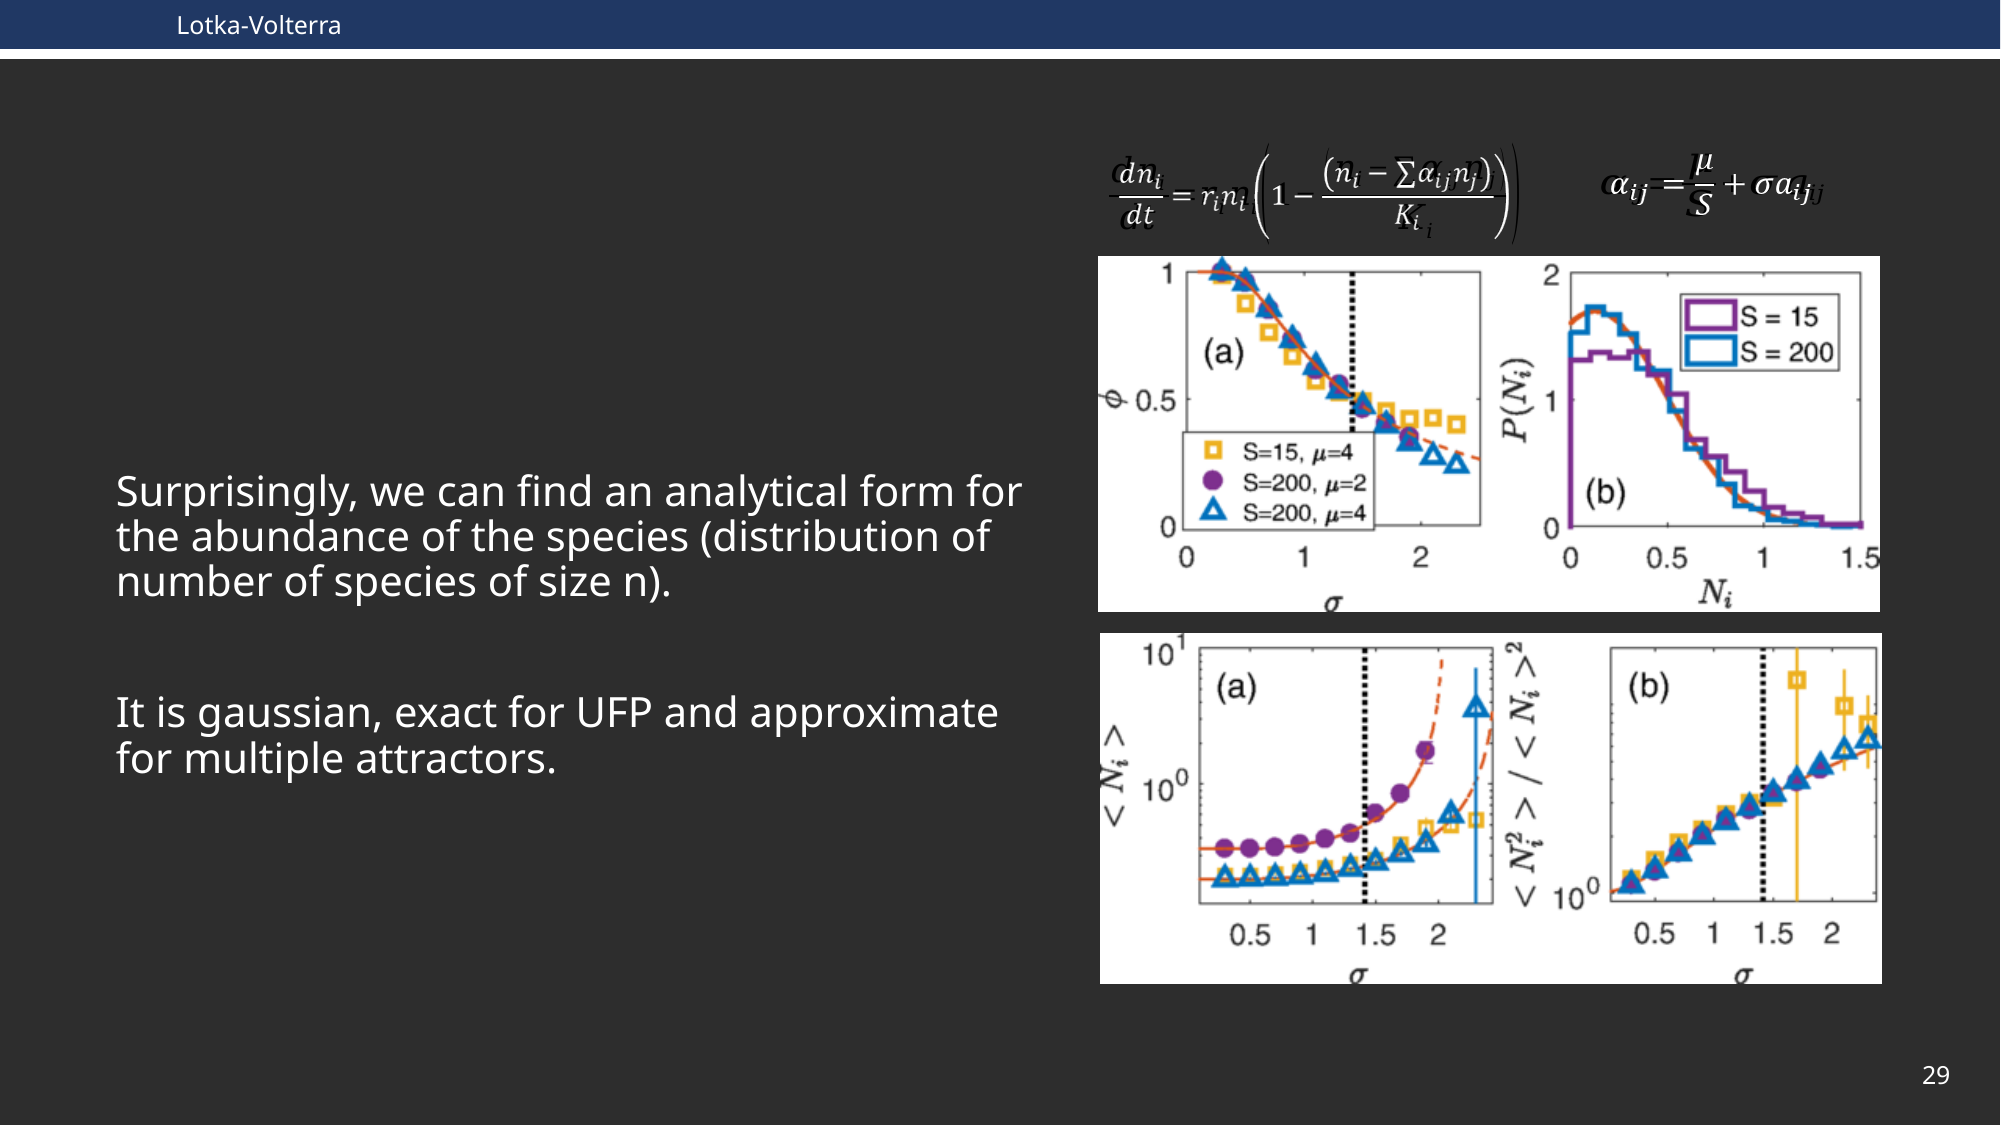

Lotka-Volterra
# Surprisingly, we can find an analytical form for the abundance of the species (distribution of number of species of size n).
It is gaussian, exact for UFP and approximate for multiple attractors.